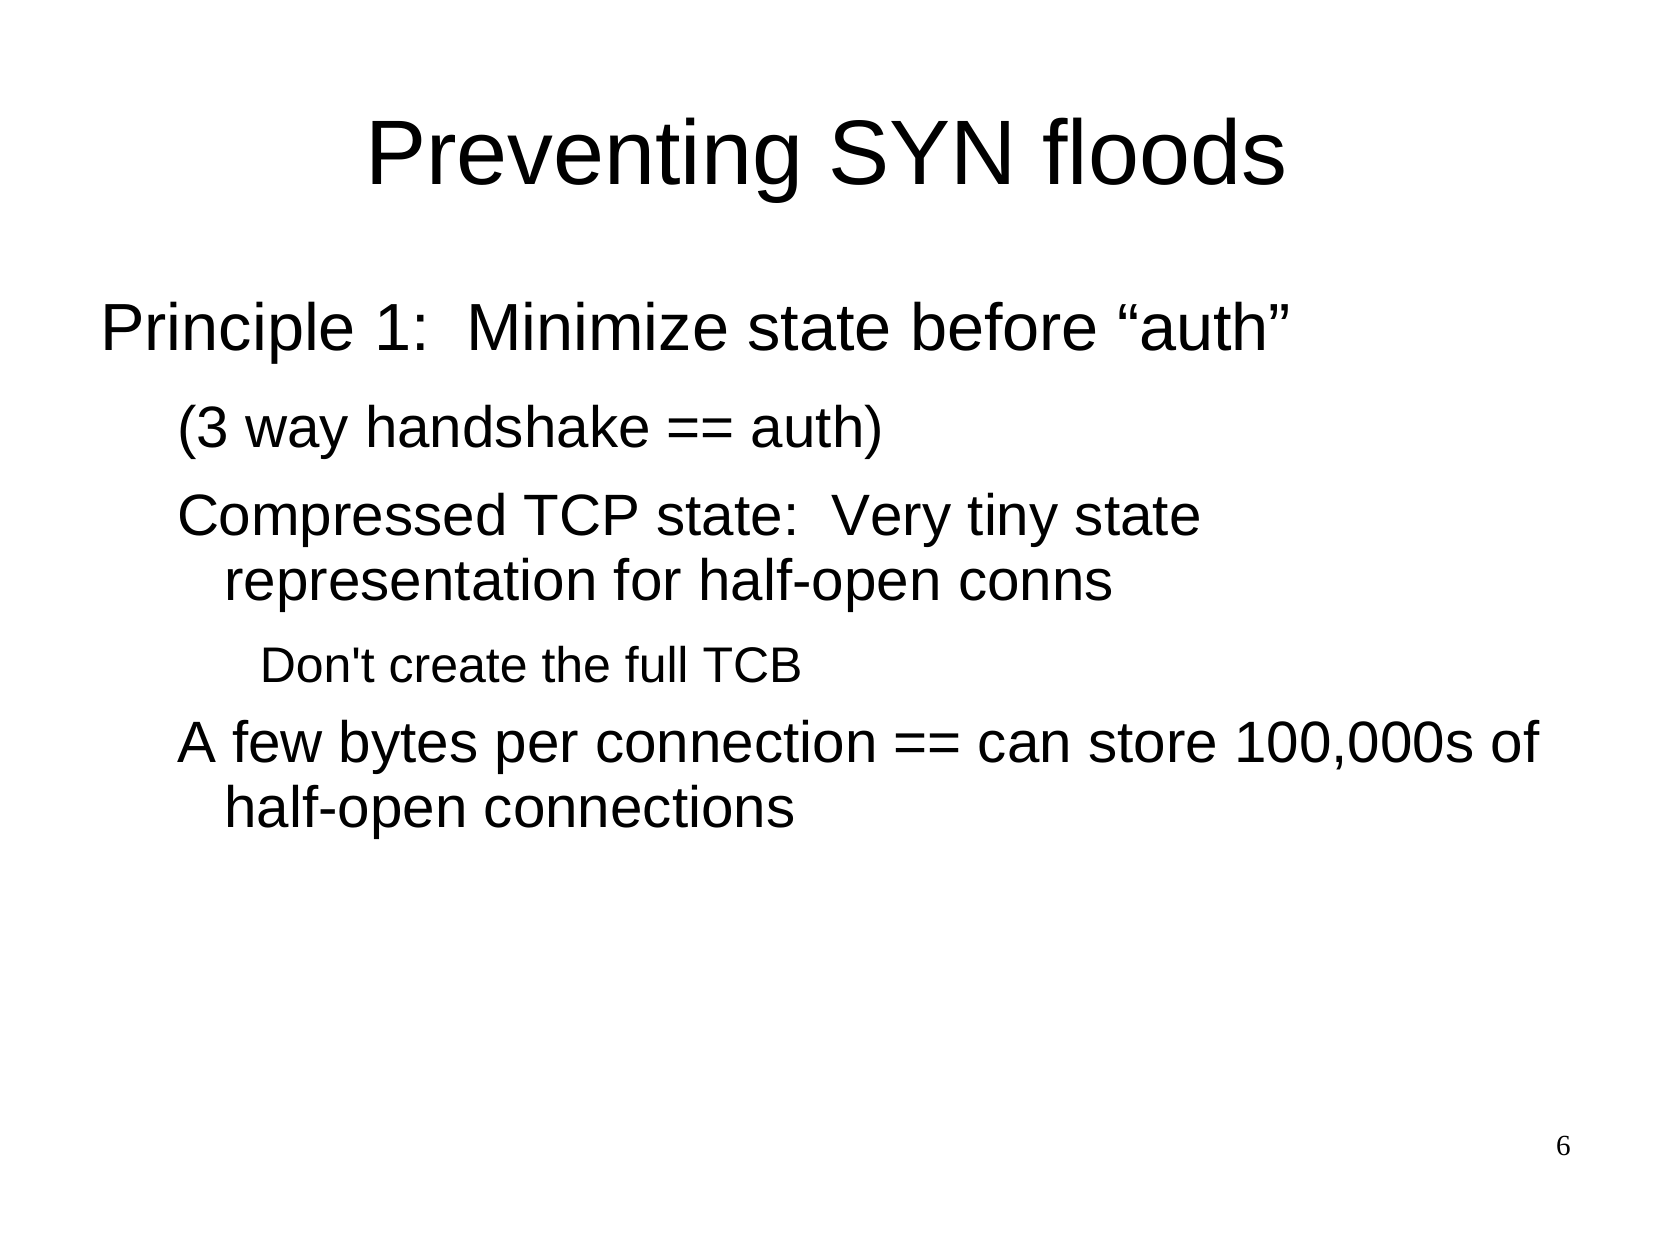

# Preventing SYN floods
Principle 1: Minimize state before “auth”
(3 way handshake == auth)
Compressed TCP state: Very tiny state representation for half-open conns
Don't create the full TCB
A few bytes per connection == can store 100,000s of half-open connections
6